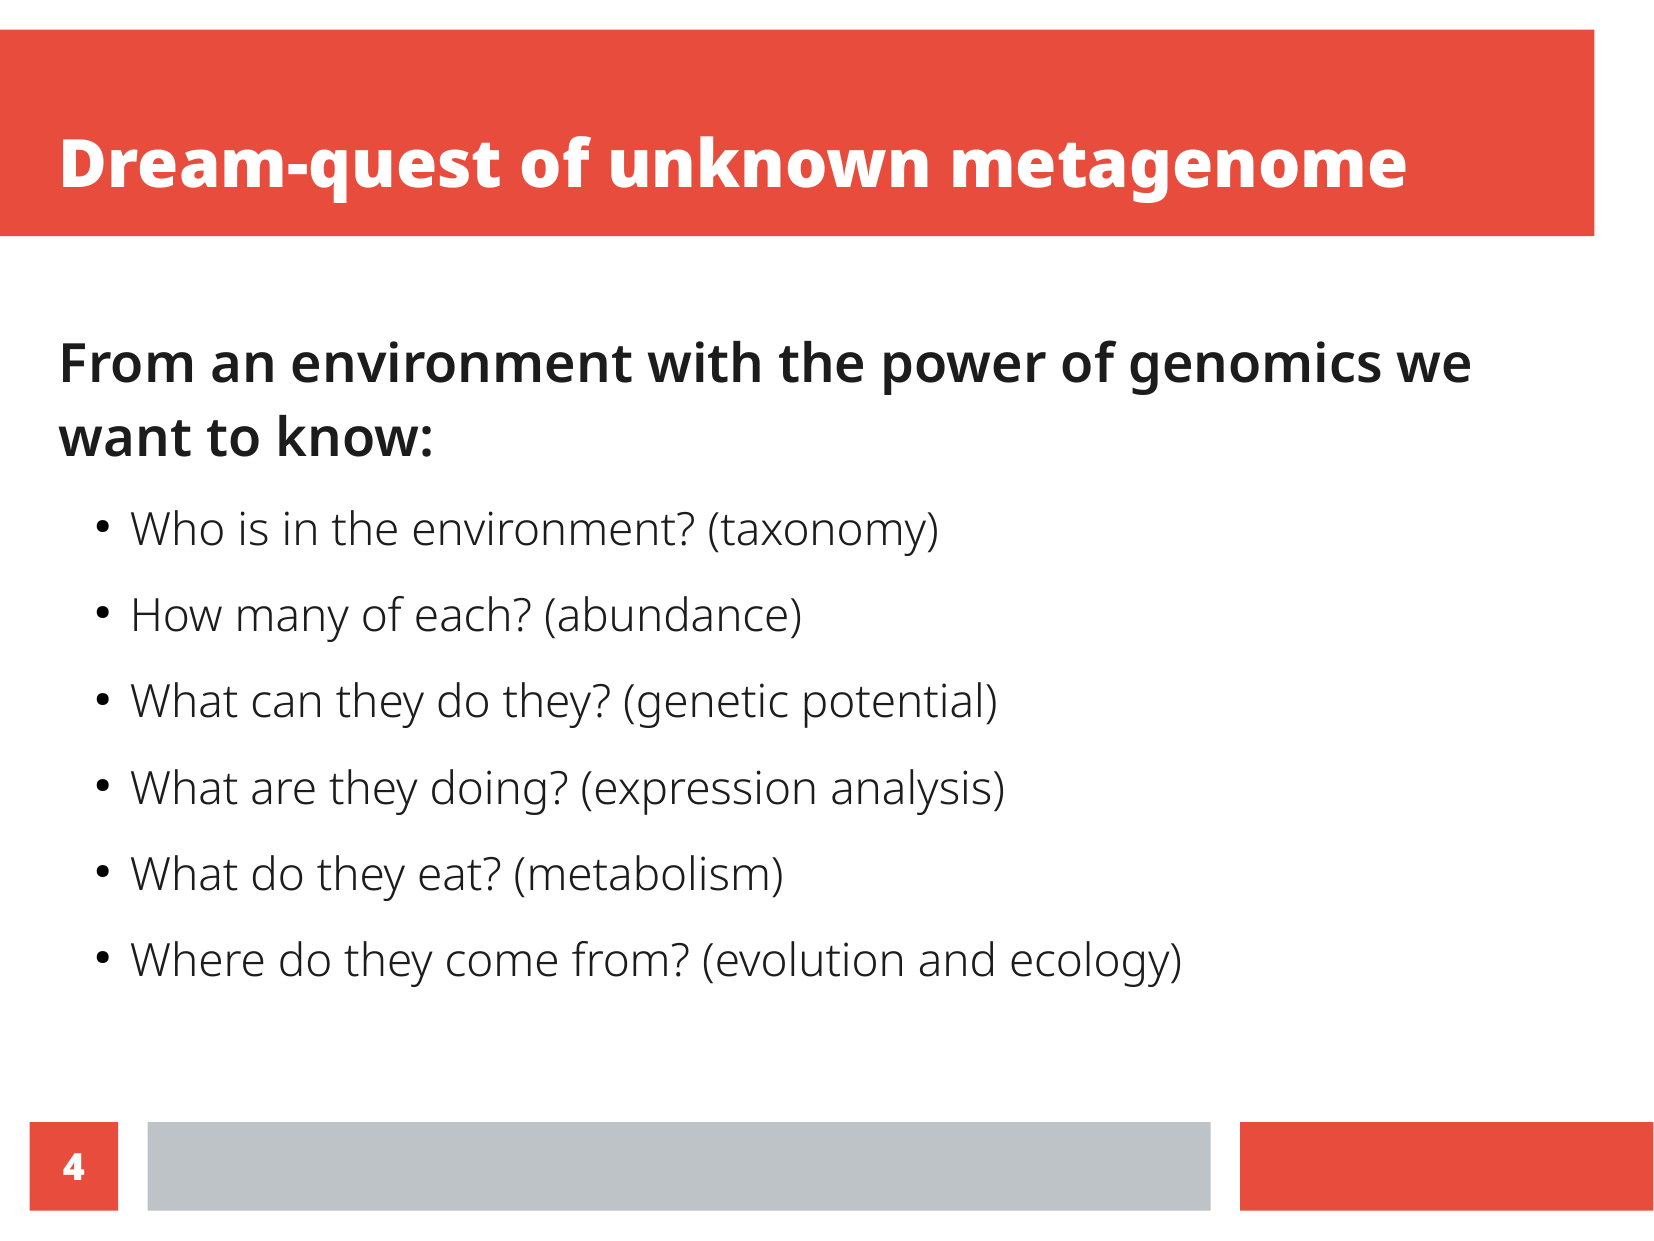

# Dream-quest of unknown metagenome
From an environment with the power of genomics we want to know:
Who is in the environment? (taxonomy)
How many of each? (abundance)
What can they do they? (genetic potential)
What are they doing? (expression analysis)
What do they eat? (metabolism)
Where do they come from? (evolution and ecology)
4